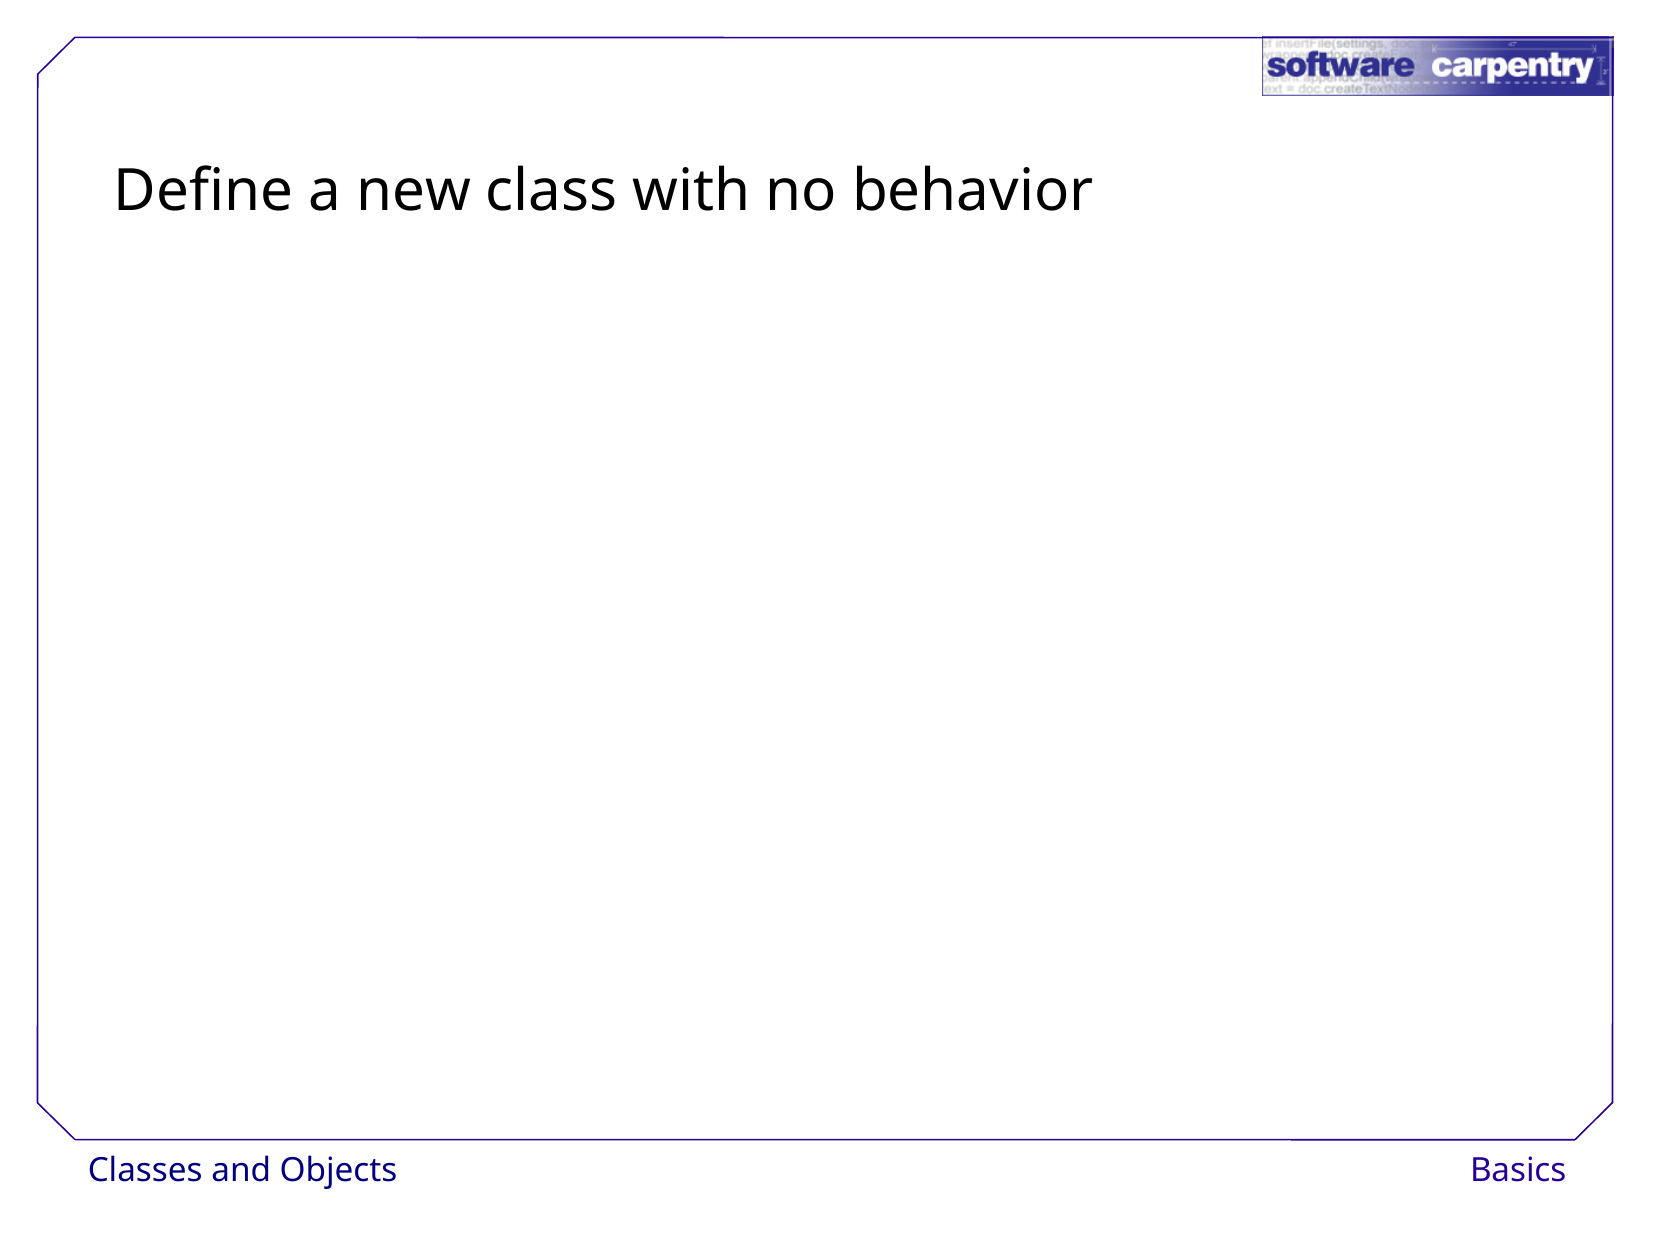

Define a new class with no behavior